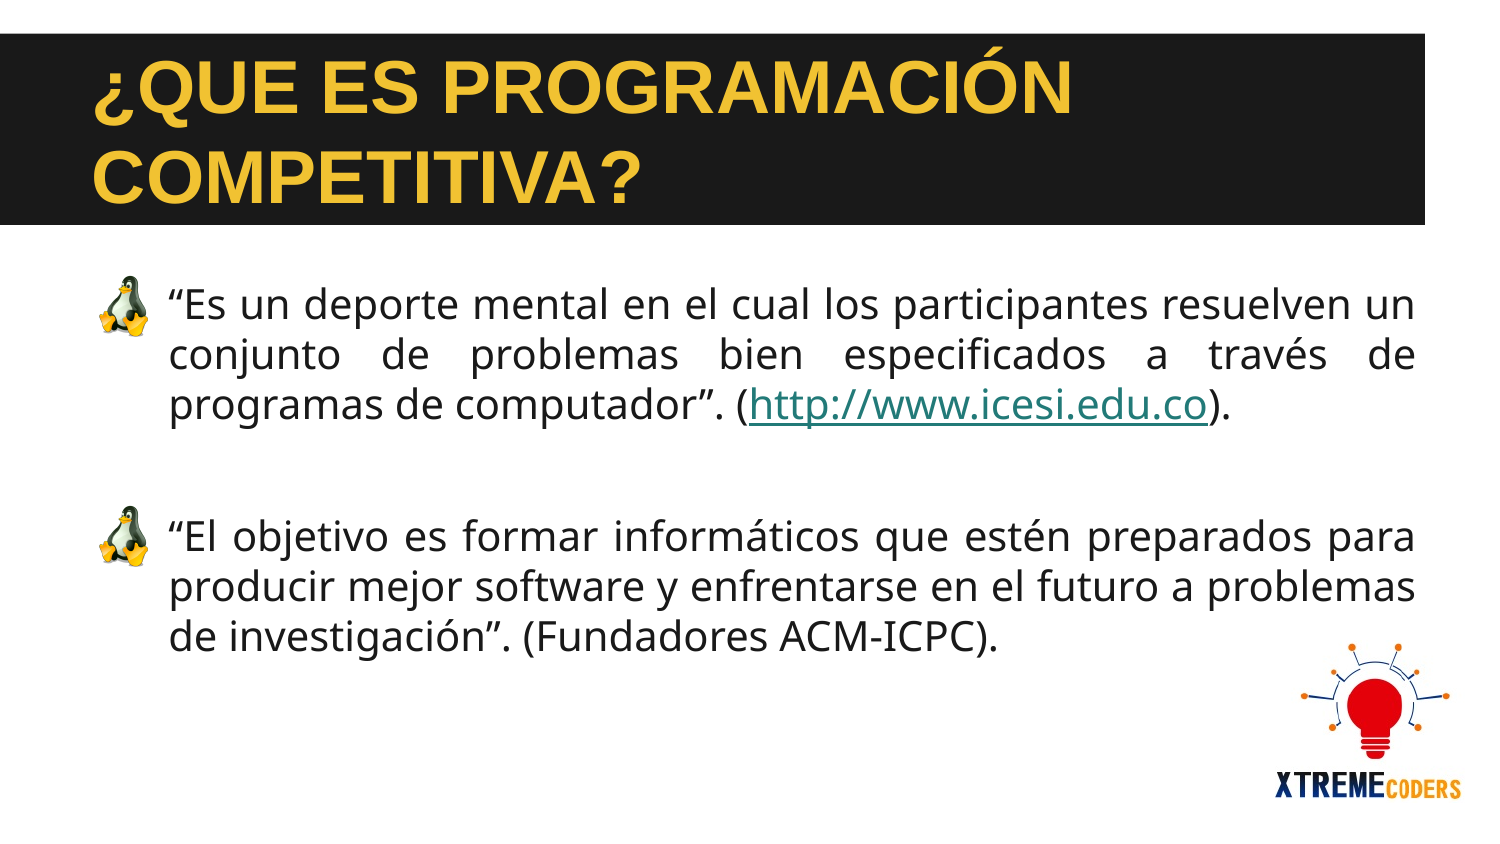

¿QUE ES PROGRAMACIÓN COMPETITIVA?
“Es un deporte mental en el cual los participantes resuelven un conjunto de problemas bien especificados a través de programas de computador”. (http://www.icesi.edu.co).
“El objetivo es formar informáticos que estén preparados para producir mejor software y enfrentarse en el futuro a problemas de investigación”. (Fundadores ACM-ICPC).